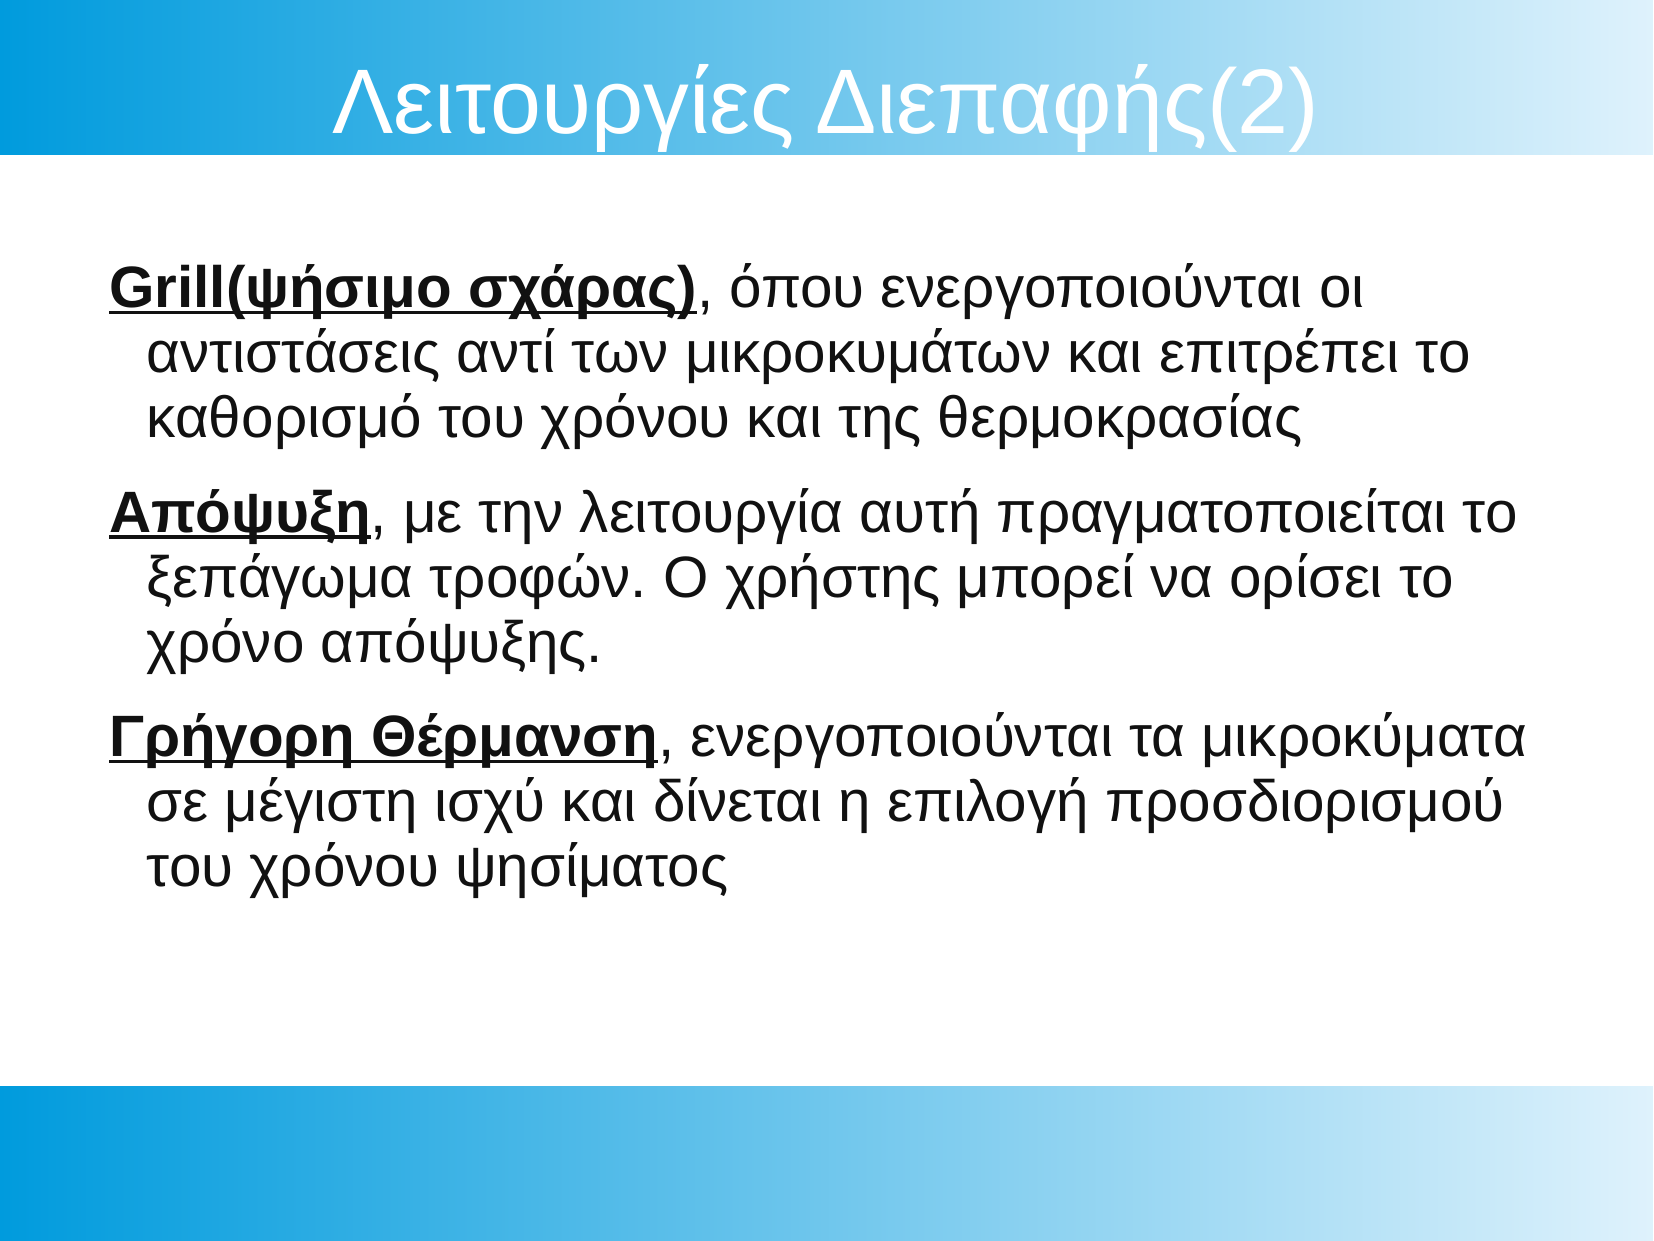

# Λειτουργίες Διεπαφής(2)
Grill(ψήσιμο σχάρας), όπου ενεργοποιούνται οι αντιστάσεις αντί των μικροκυμάτων και επιτρέπει το καθορισμό του χρόνου και της θερμοκρασίας
Απόψυξη, με την λειτουργία αυτή πραγματοποιείται το ξεπάγωμα τροφών. Ο χρήστης μπορεί να ορίσει το χρόνο απόψυξης.
Γρήγορη Θέρμανση, ενεργοποιούνται τα μικροκύματα σε μέγιστη ισχύ και δίνεται η επιλογή προσδιορισμού του χρόνου ψησίματος